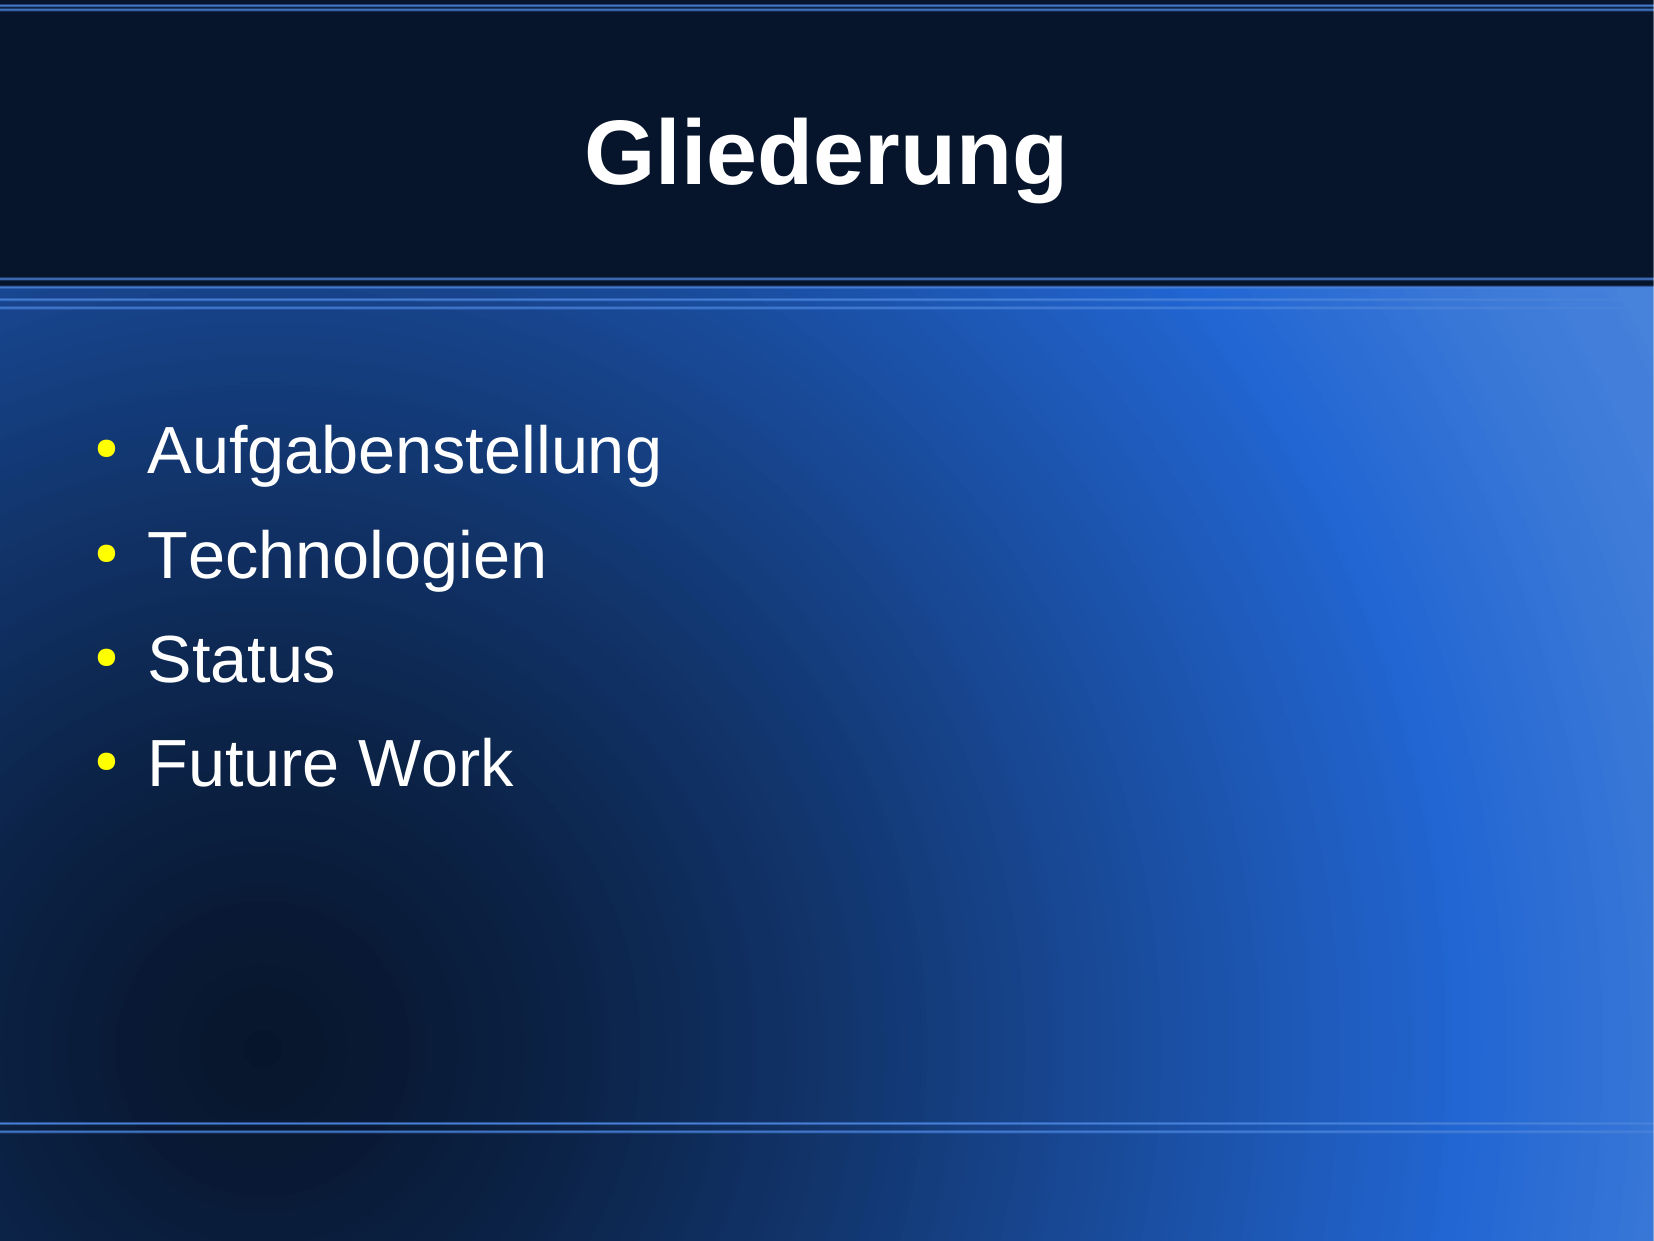

# Gliederung
Aufgabenstellung
Technologien
Status
Future Work